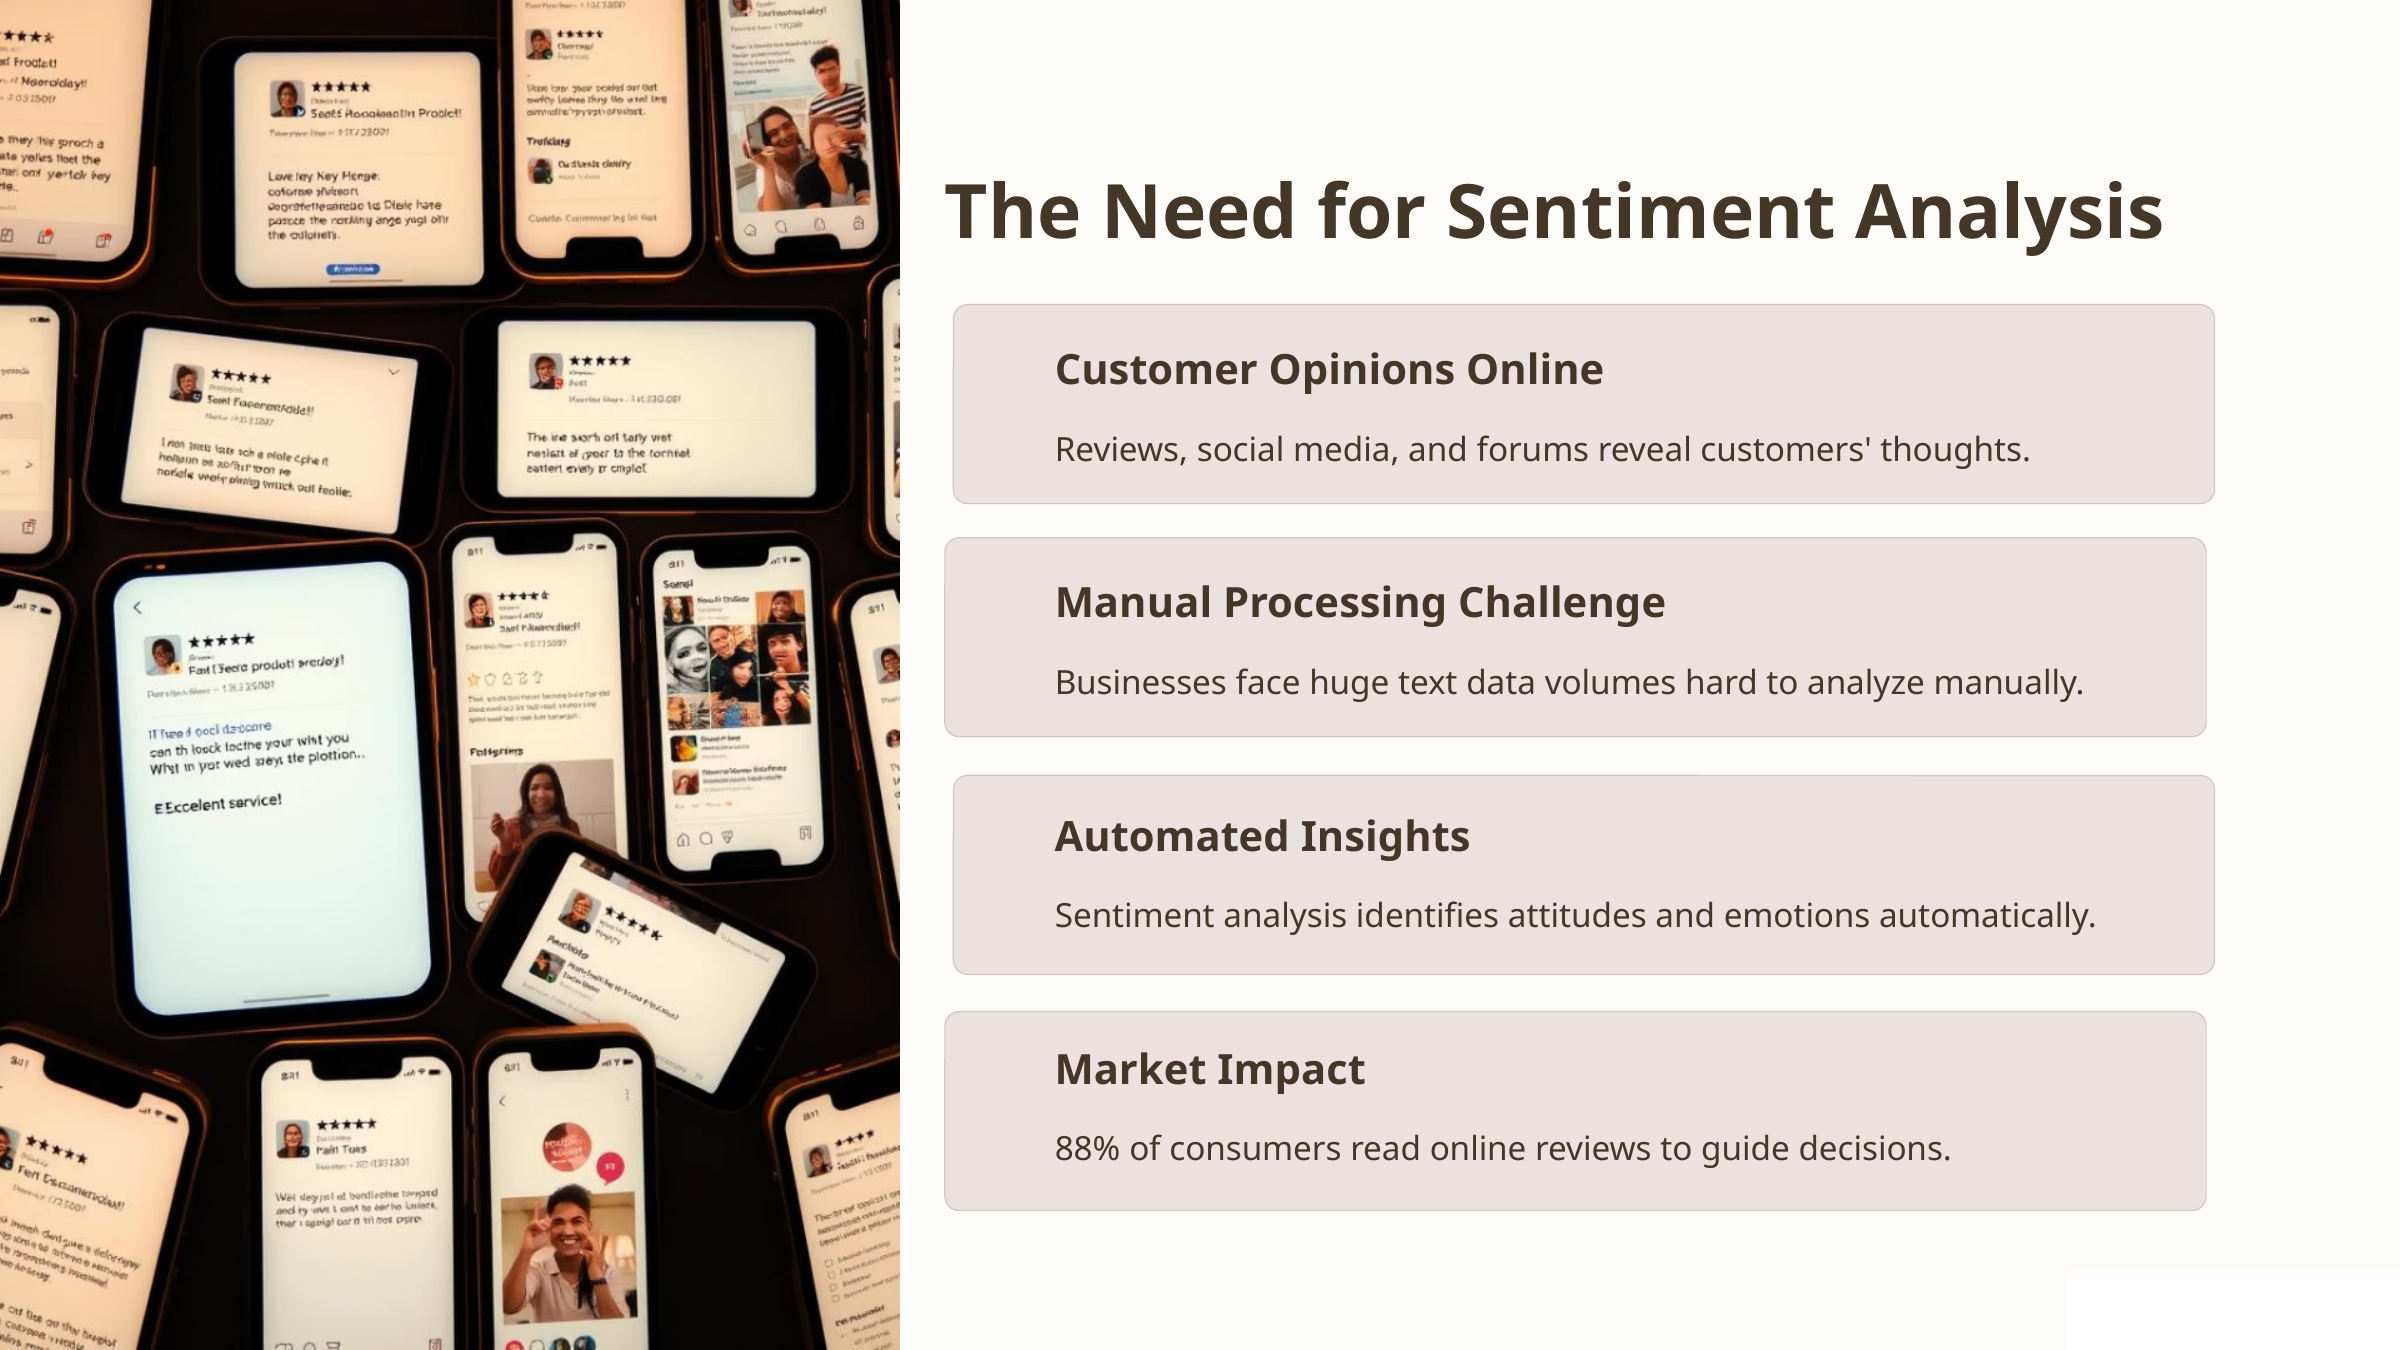

The Need for Sentiment Analysis
Customer Opinions Online
Reviews, social media, and forums reveal customers' thoughts.
Manual Processing Challenge
Businesses face huge text data volumes hard to analyze manually.
Automated Insights
Sentiment analysis identifies attitudes and emotions automatically.
Market Impact
88% of consumers read online reviews to guide decisions.